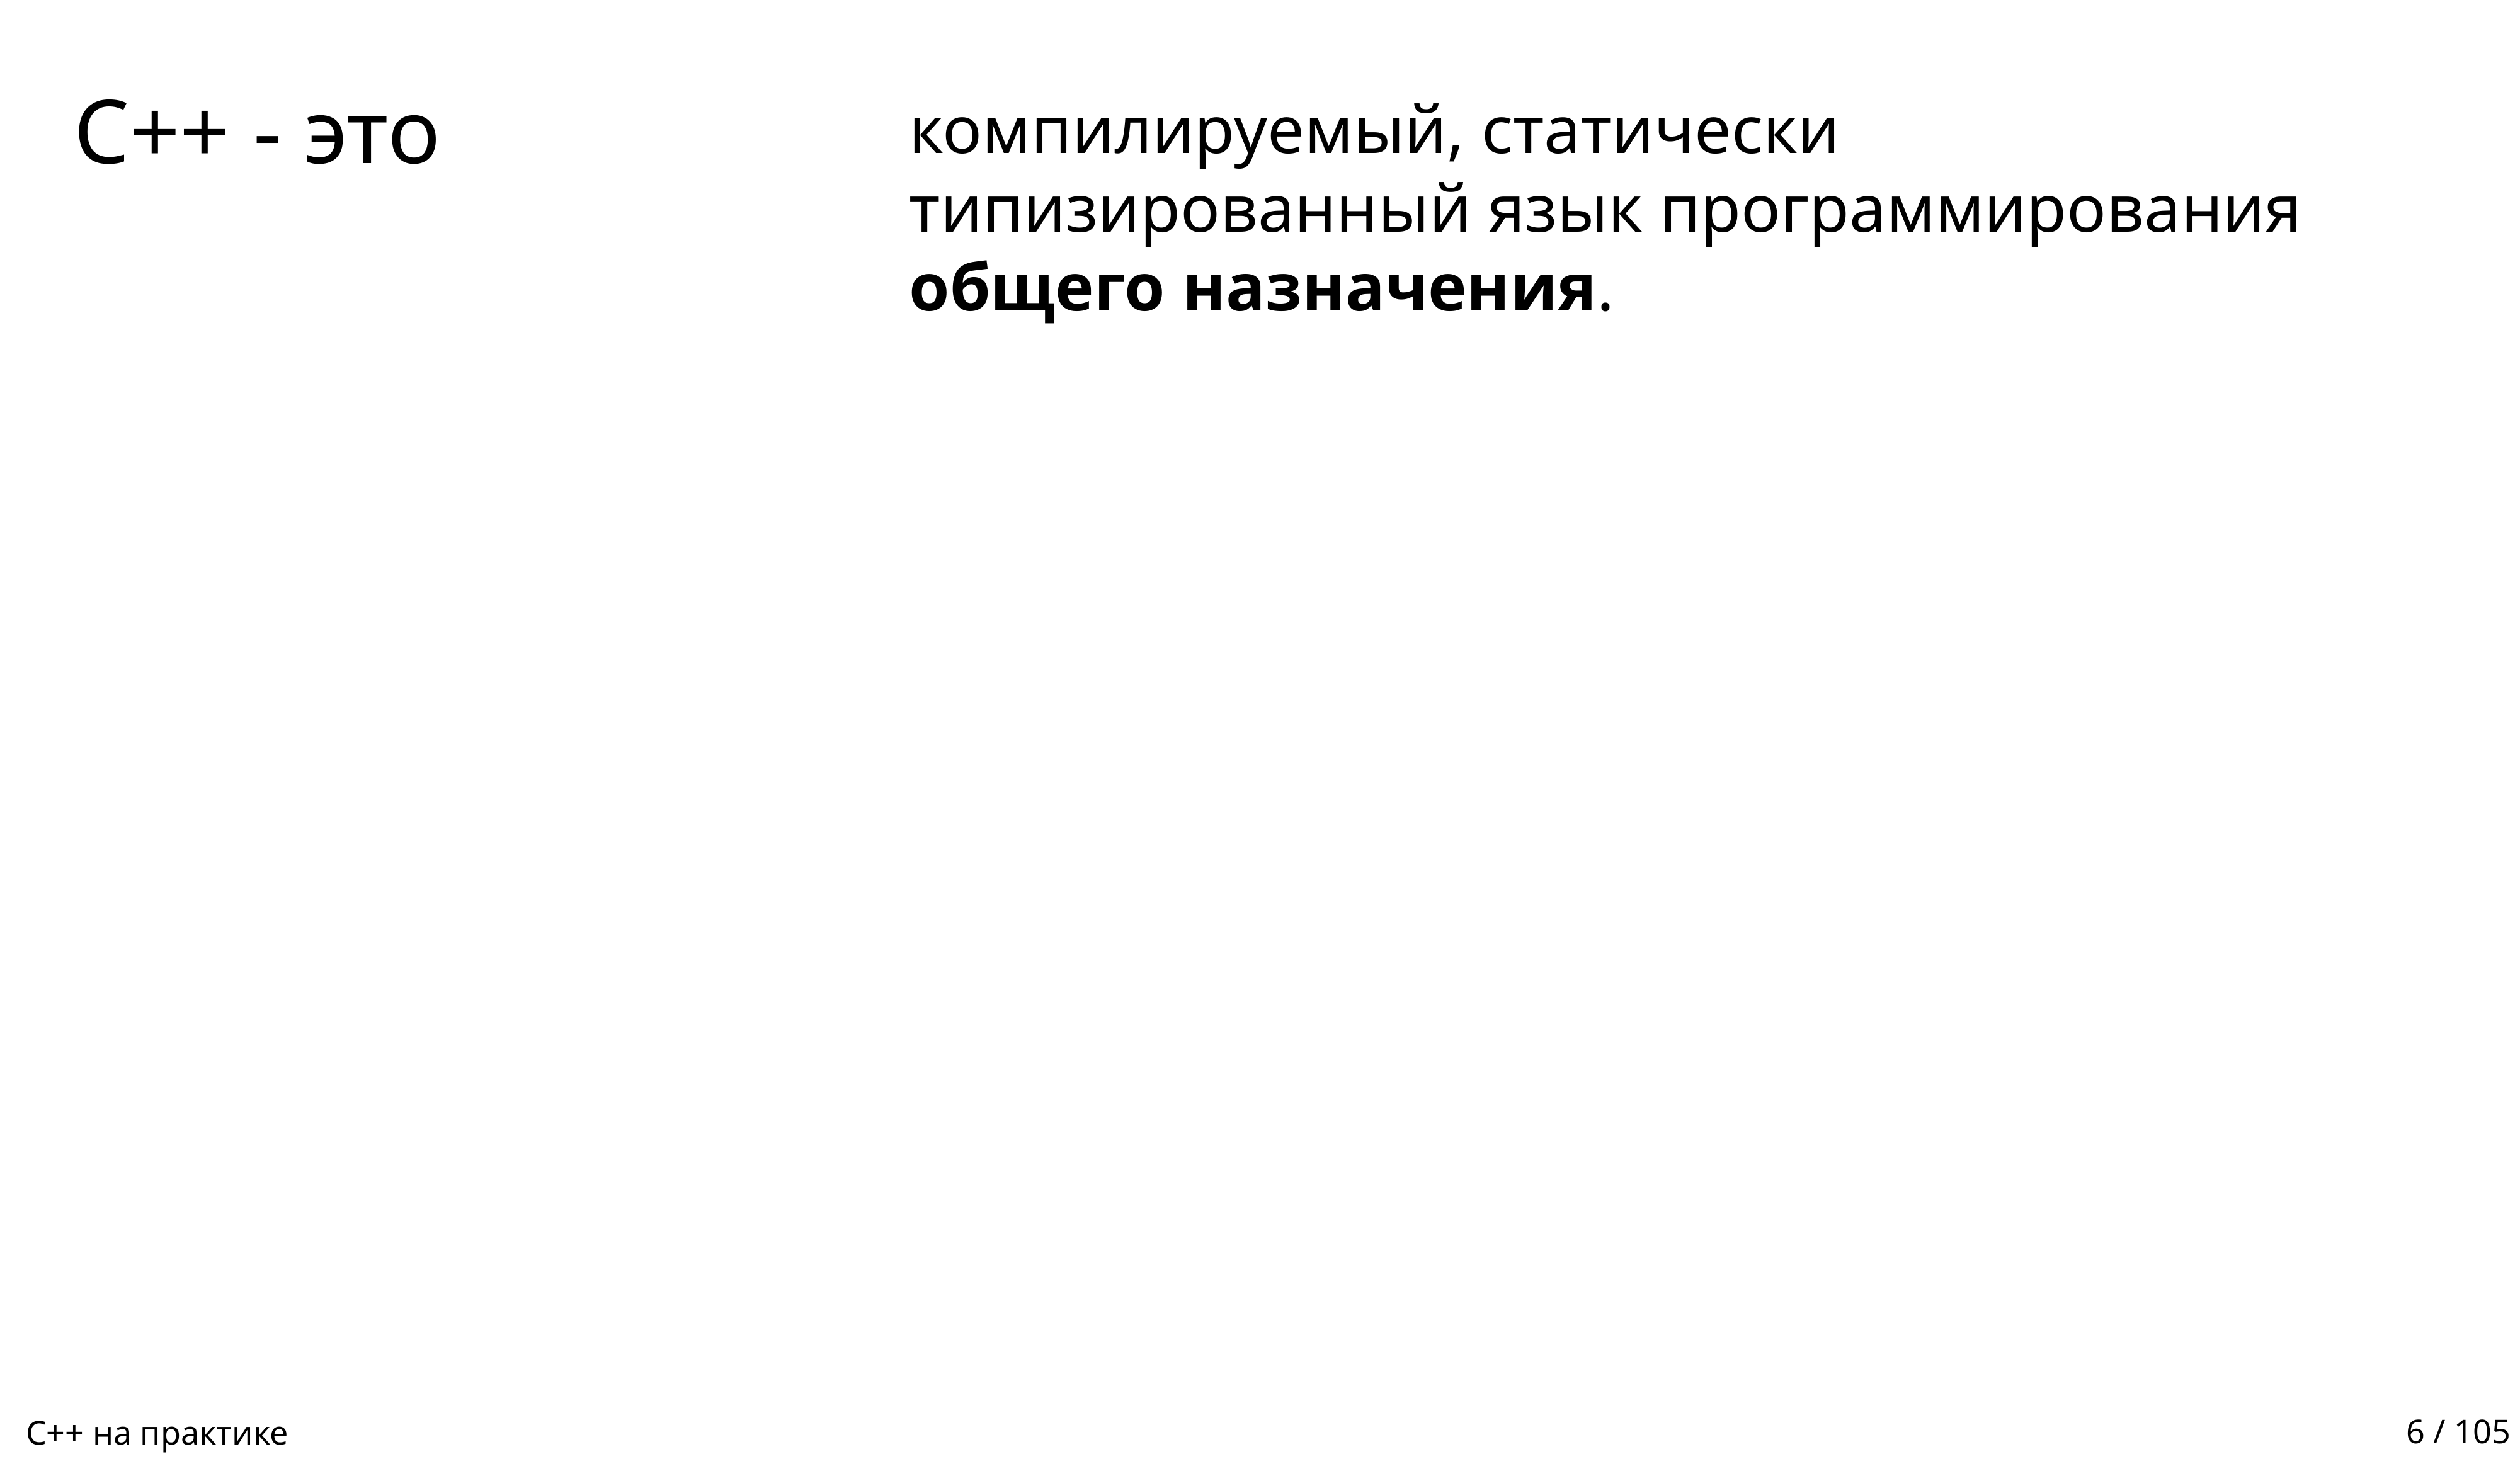

# C++ - это
компилируемый, статически типизированный язык программирования общего назначения.
C++ на практике